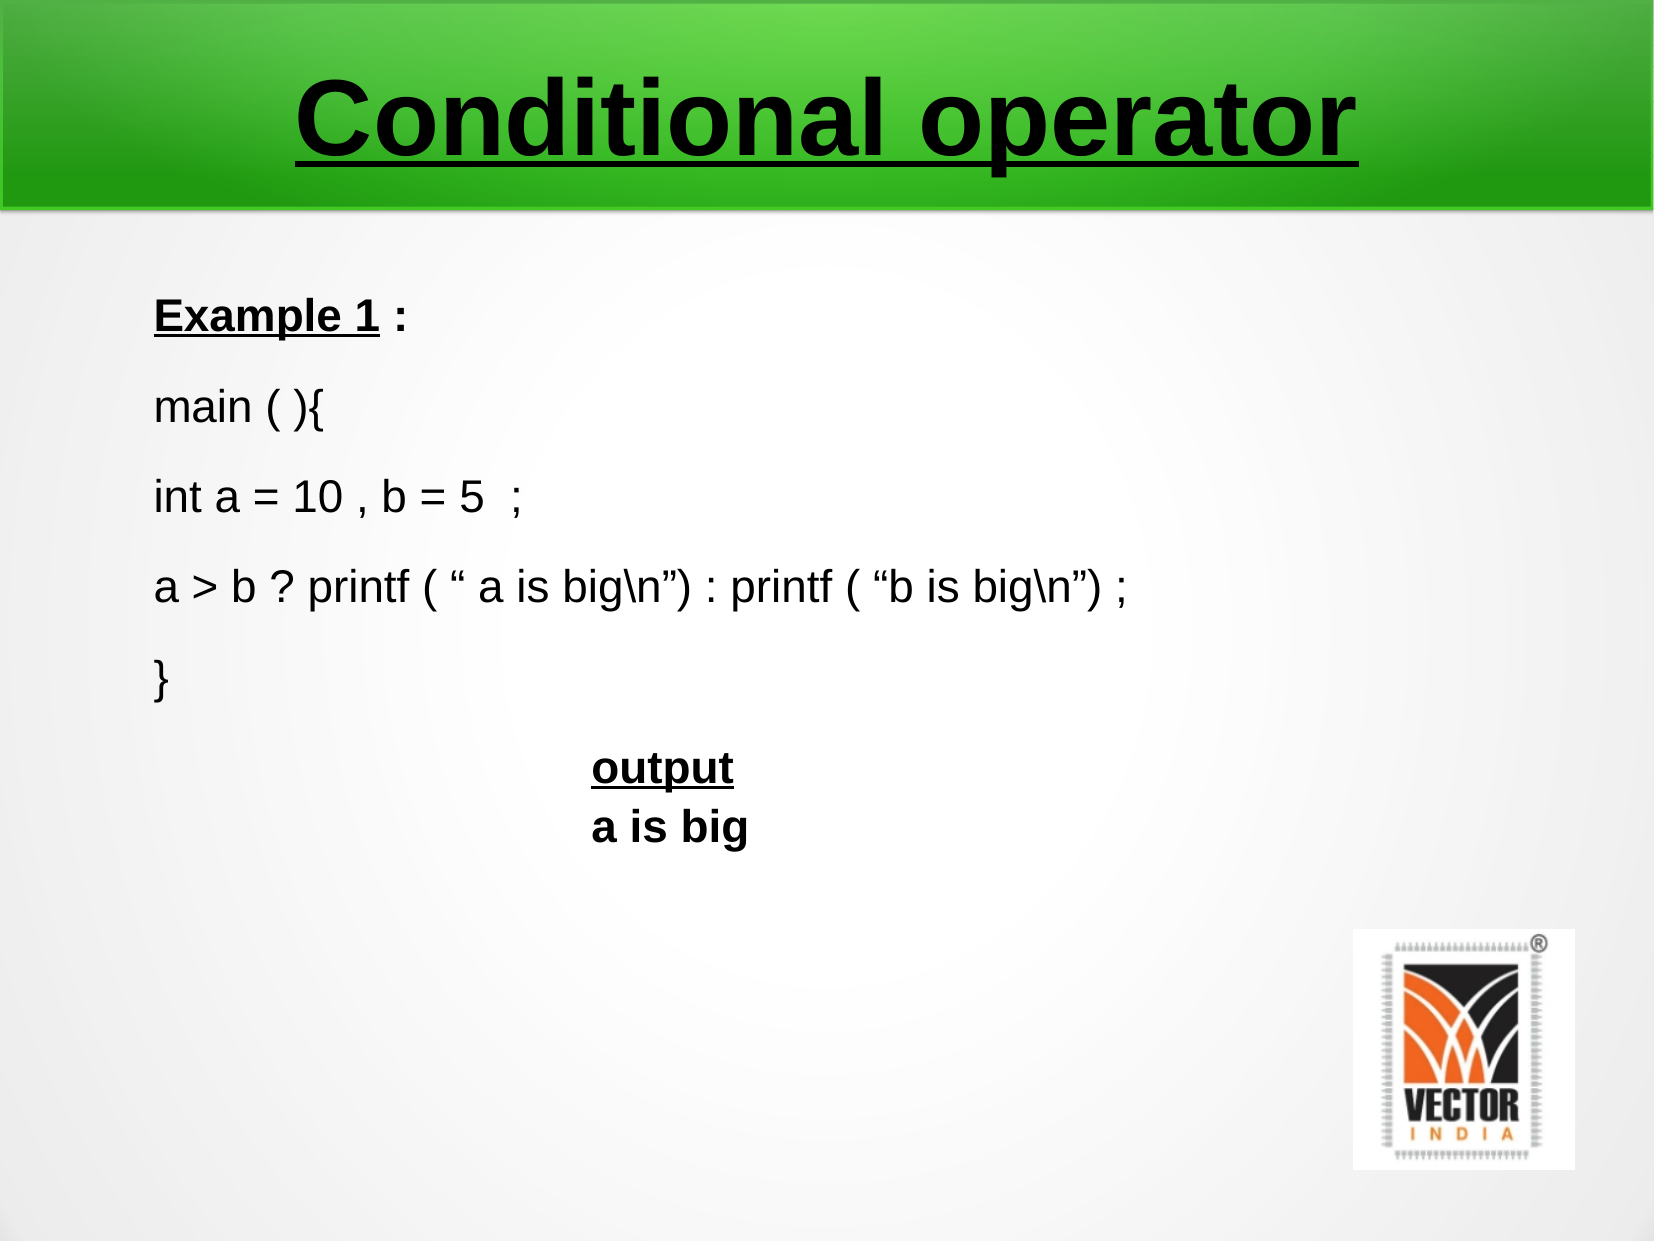

# Conditional operator
Example 1 :
main ( ){
int a = 10 , b = 5 ;
a > b ? printf ( “ a is big\n”) : printf ( “b is big\n”) ;
}
 output
 a is big